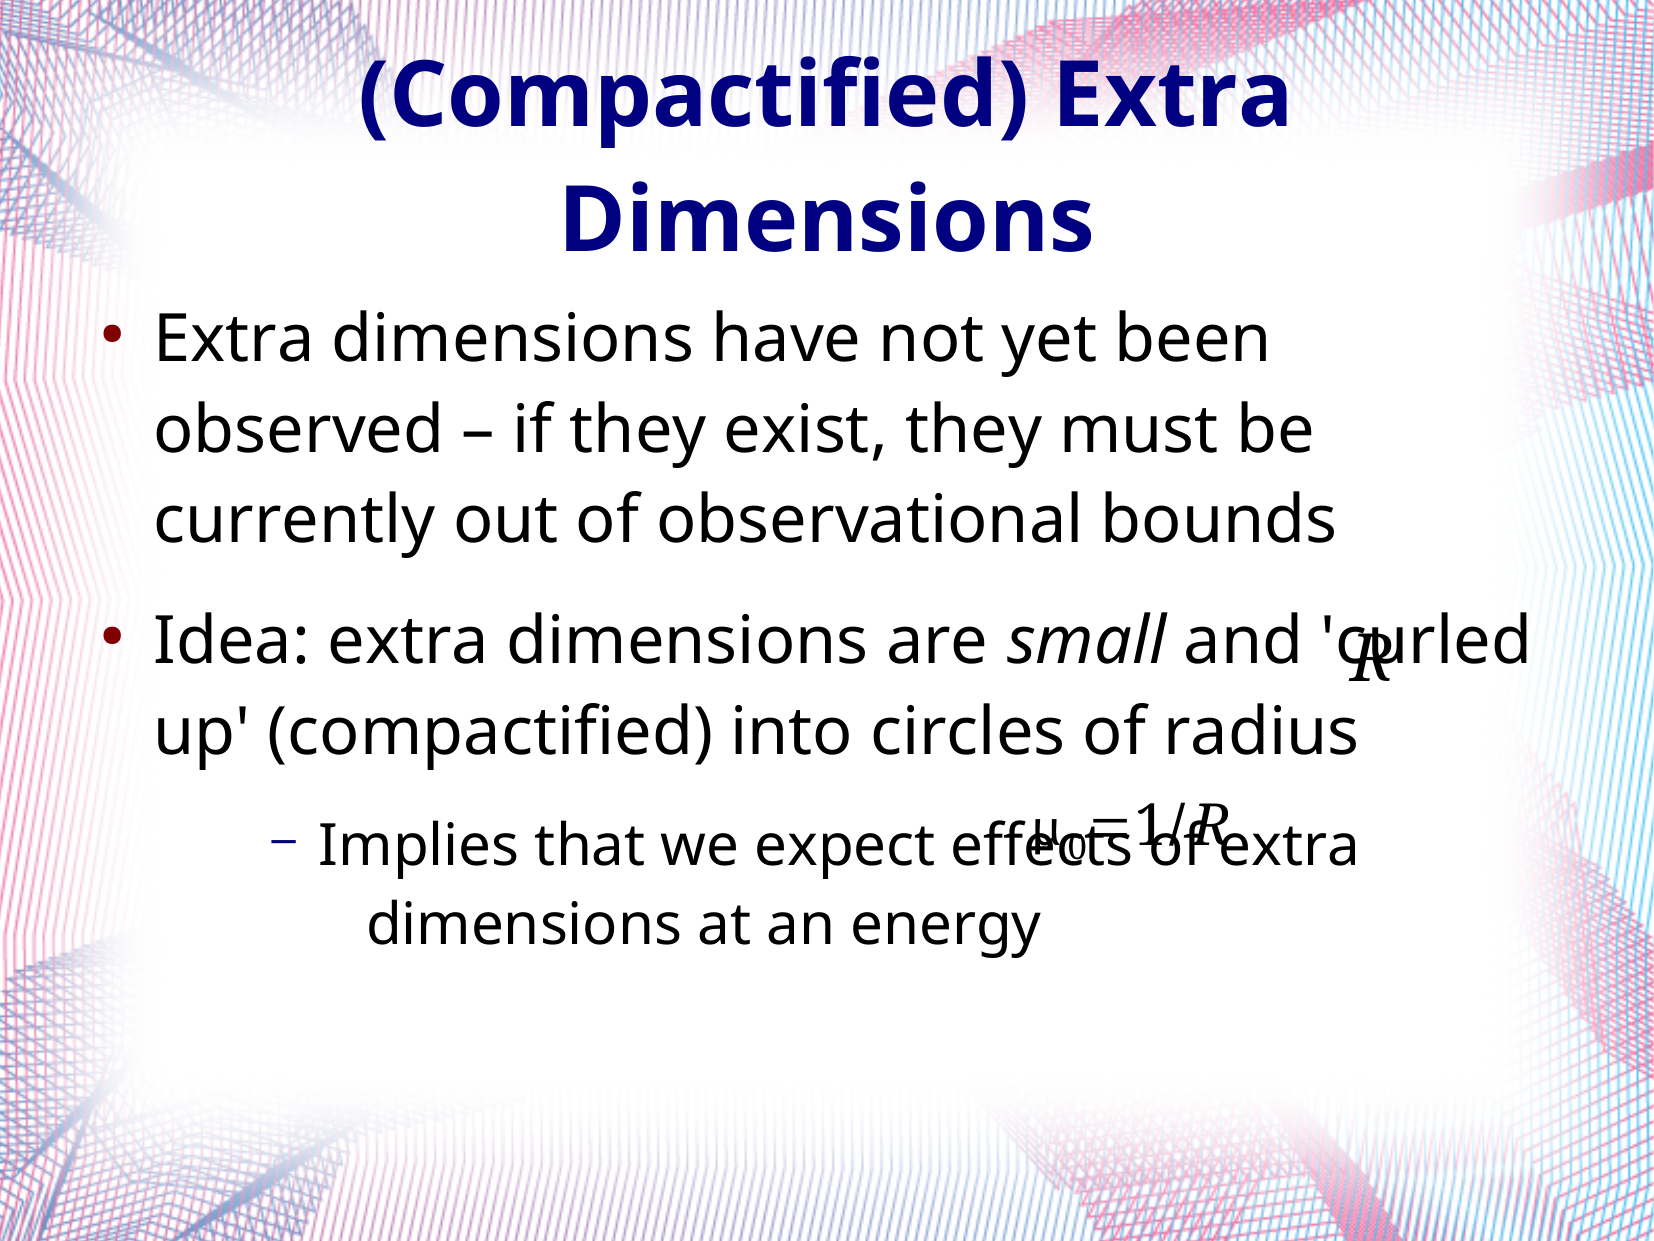

# (Compactified) Extra Dimensions
Extra dimensions have not yet been observed – if they exist, they must be currently out of observational bounds
Idea: extra dimensions are small and 'curled up' (compactified) into circles of radius
Implies that we expect effects of extra dimensions at an energy